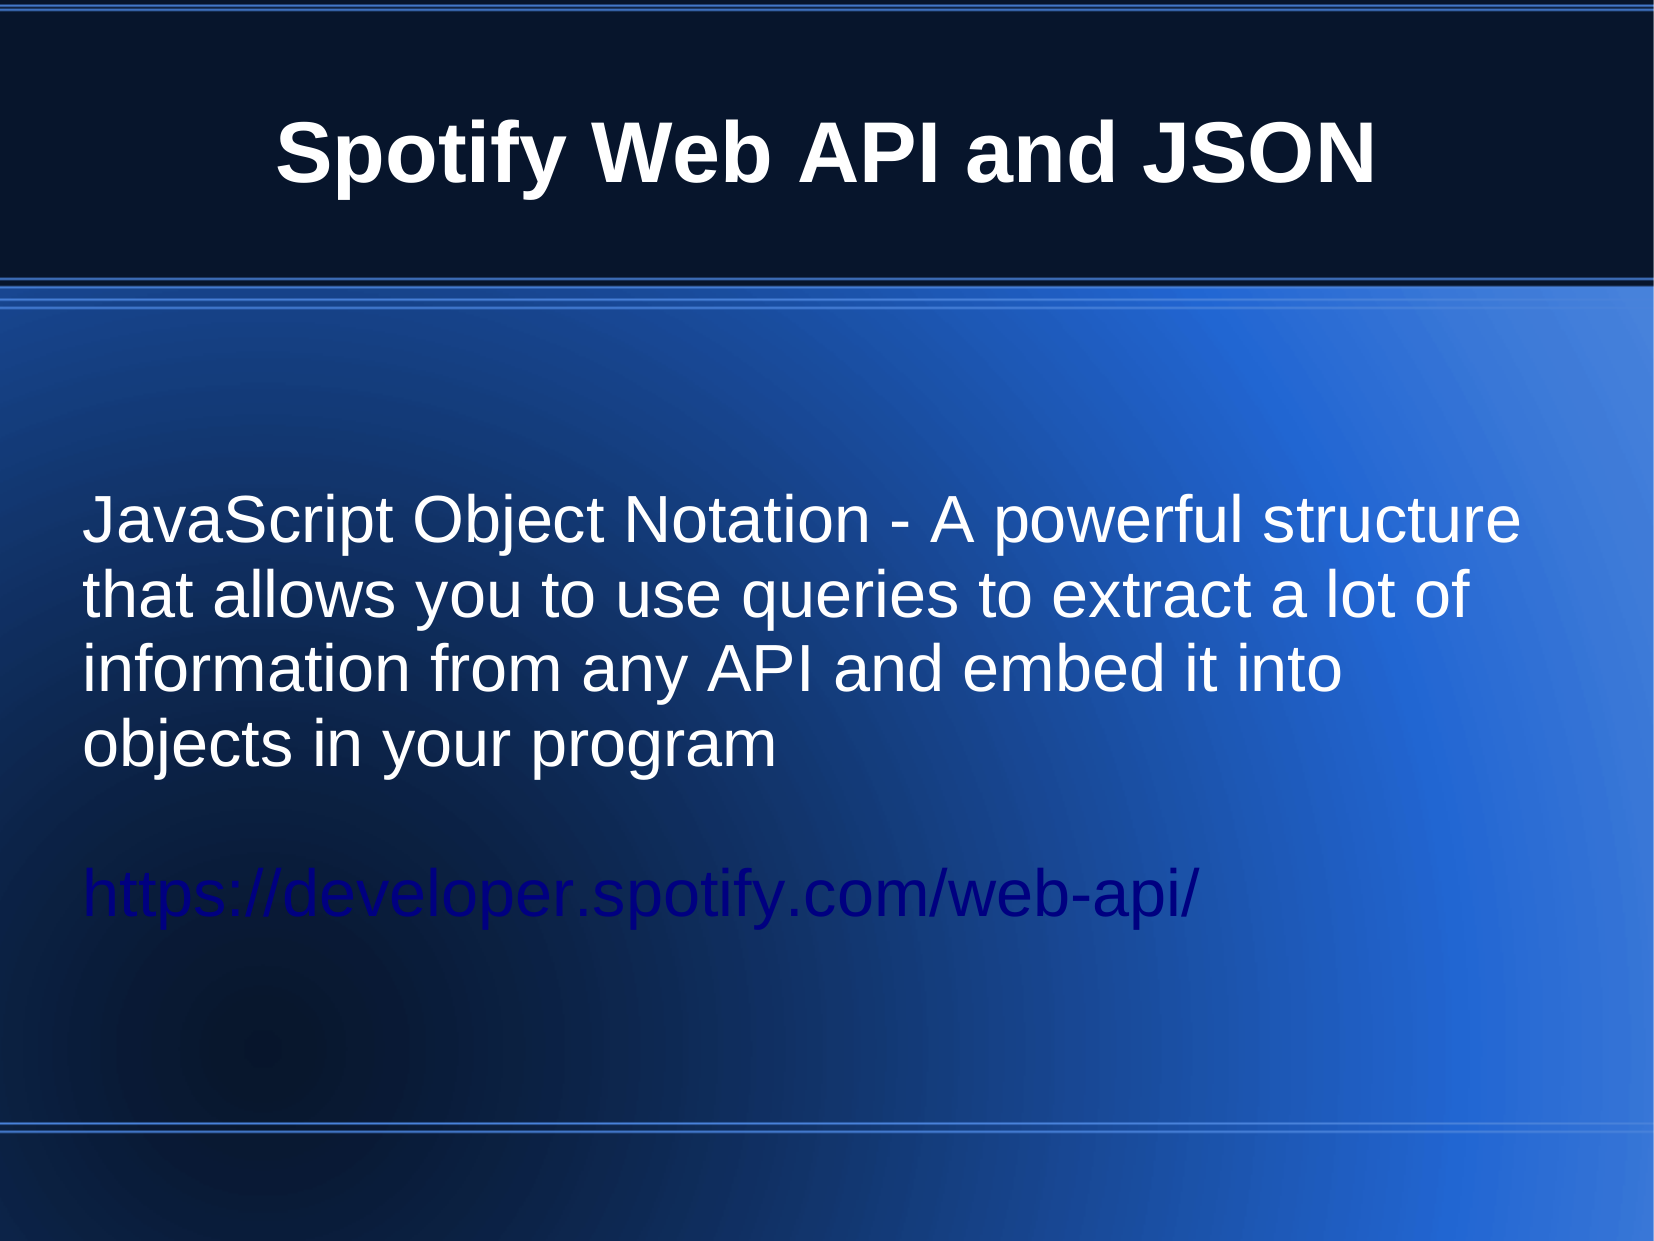

# Spotify Web API and JSON
JavaScript Object Notation - A powerful structure that allows you to use queries to extract a lot of information from any API and embed it into objects in your program
https://developer.spotify.com/web-api/